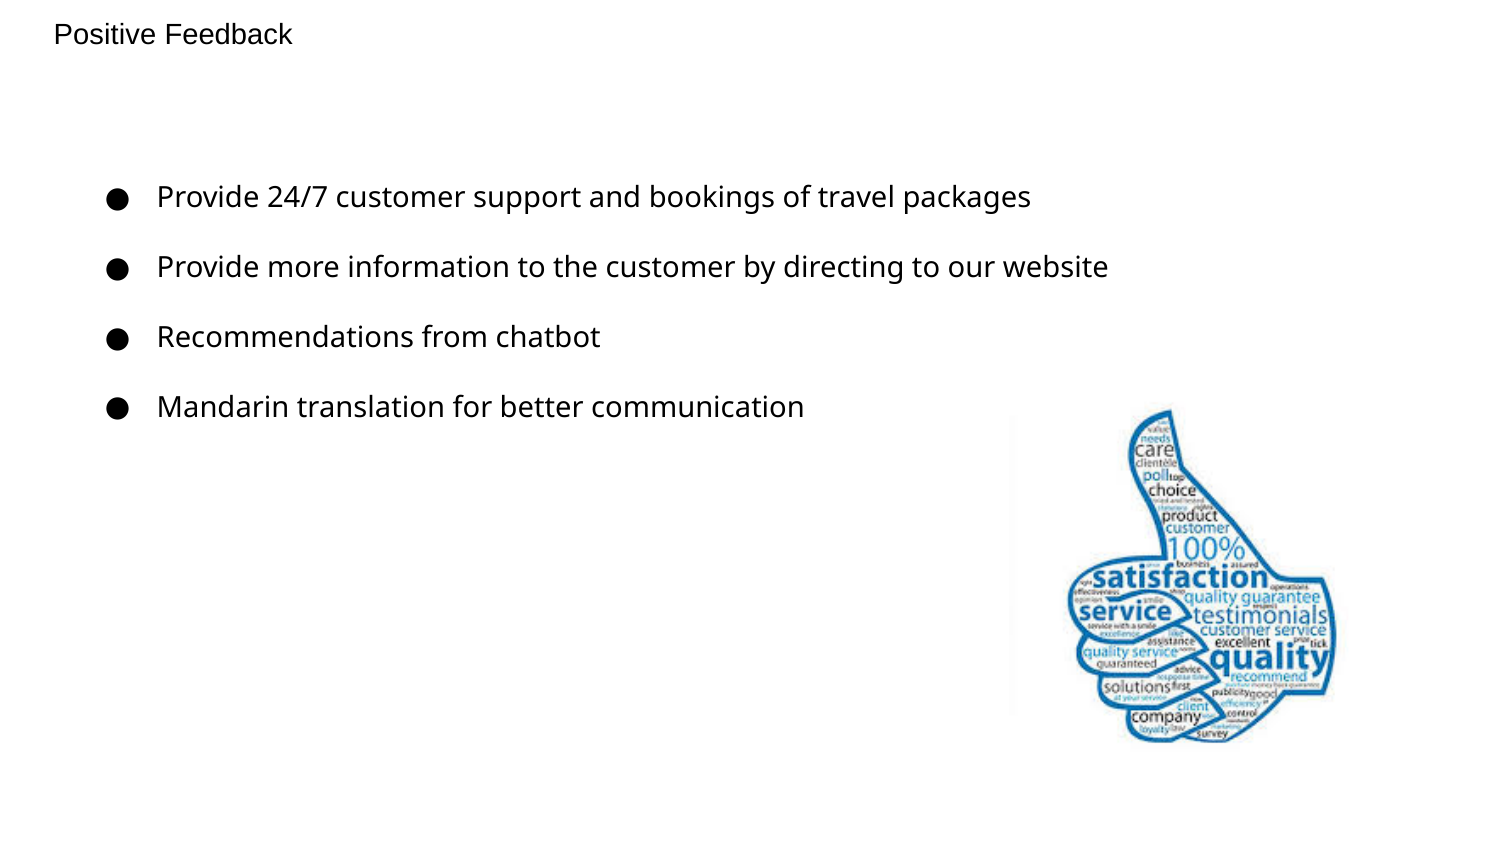

# Positive Feedback
Provide 24/7 customer support and bookings of travel packages
Provide more information to the customer by directing to our website
Recommendations from chatbot
Mandarin translation for better communication